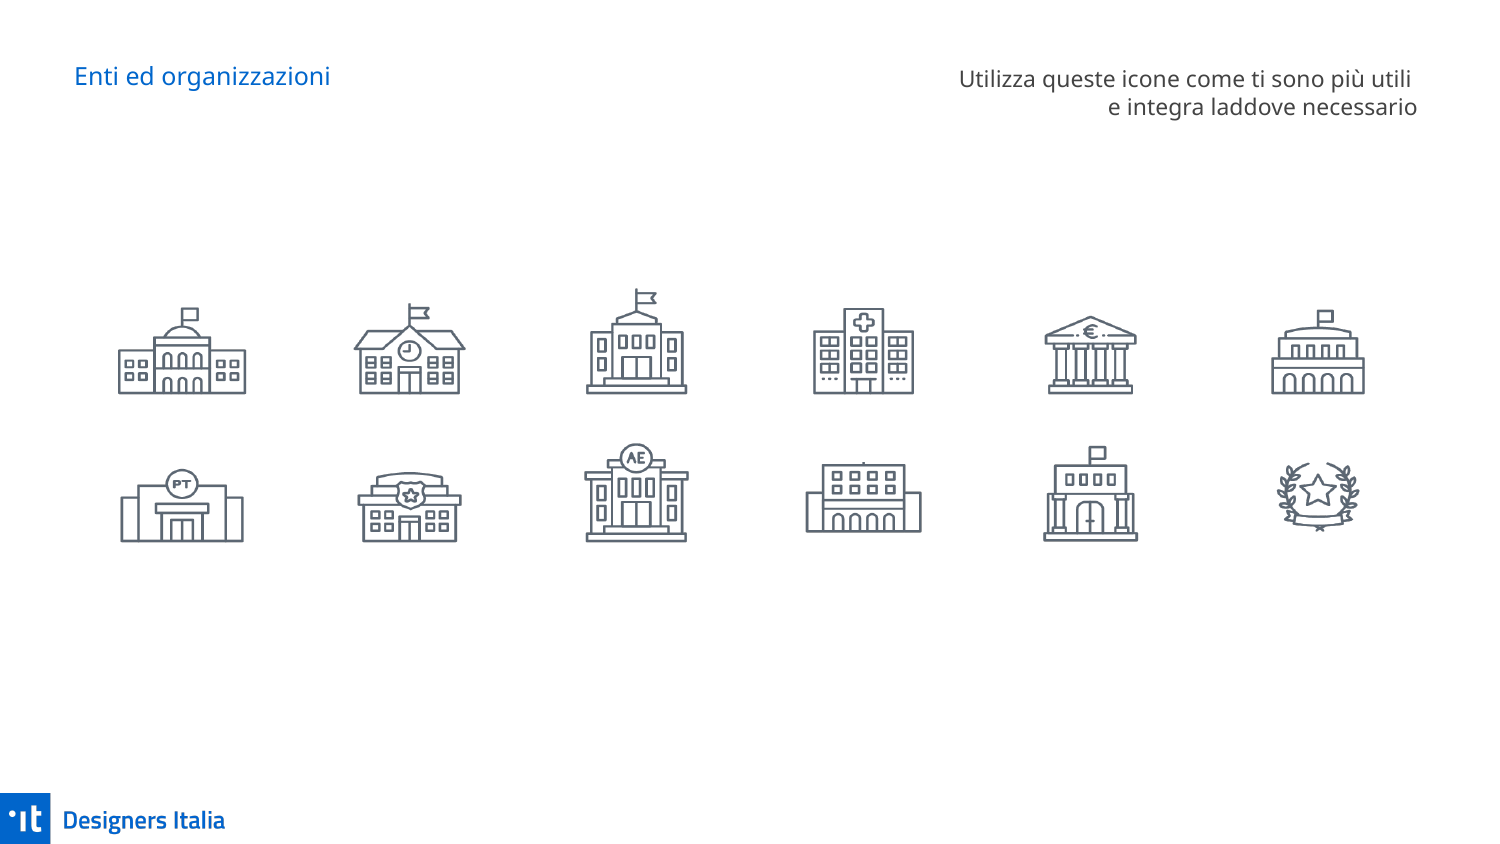

Utilizza queste icone come ti sono più utili
e integra laddove necessario
Enti ed organizzazioni